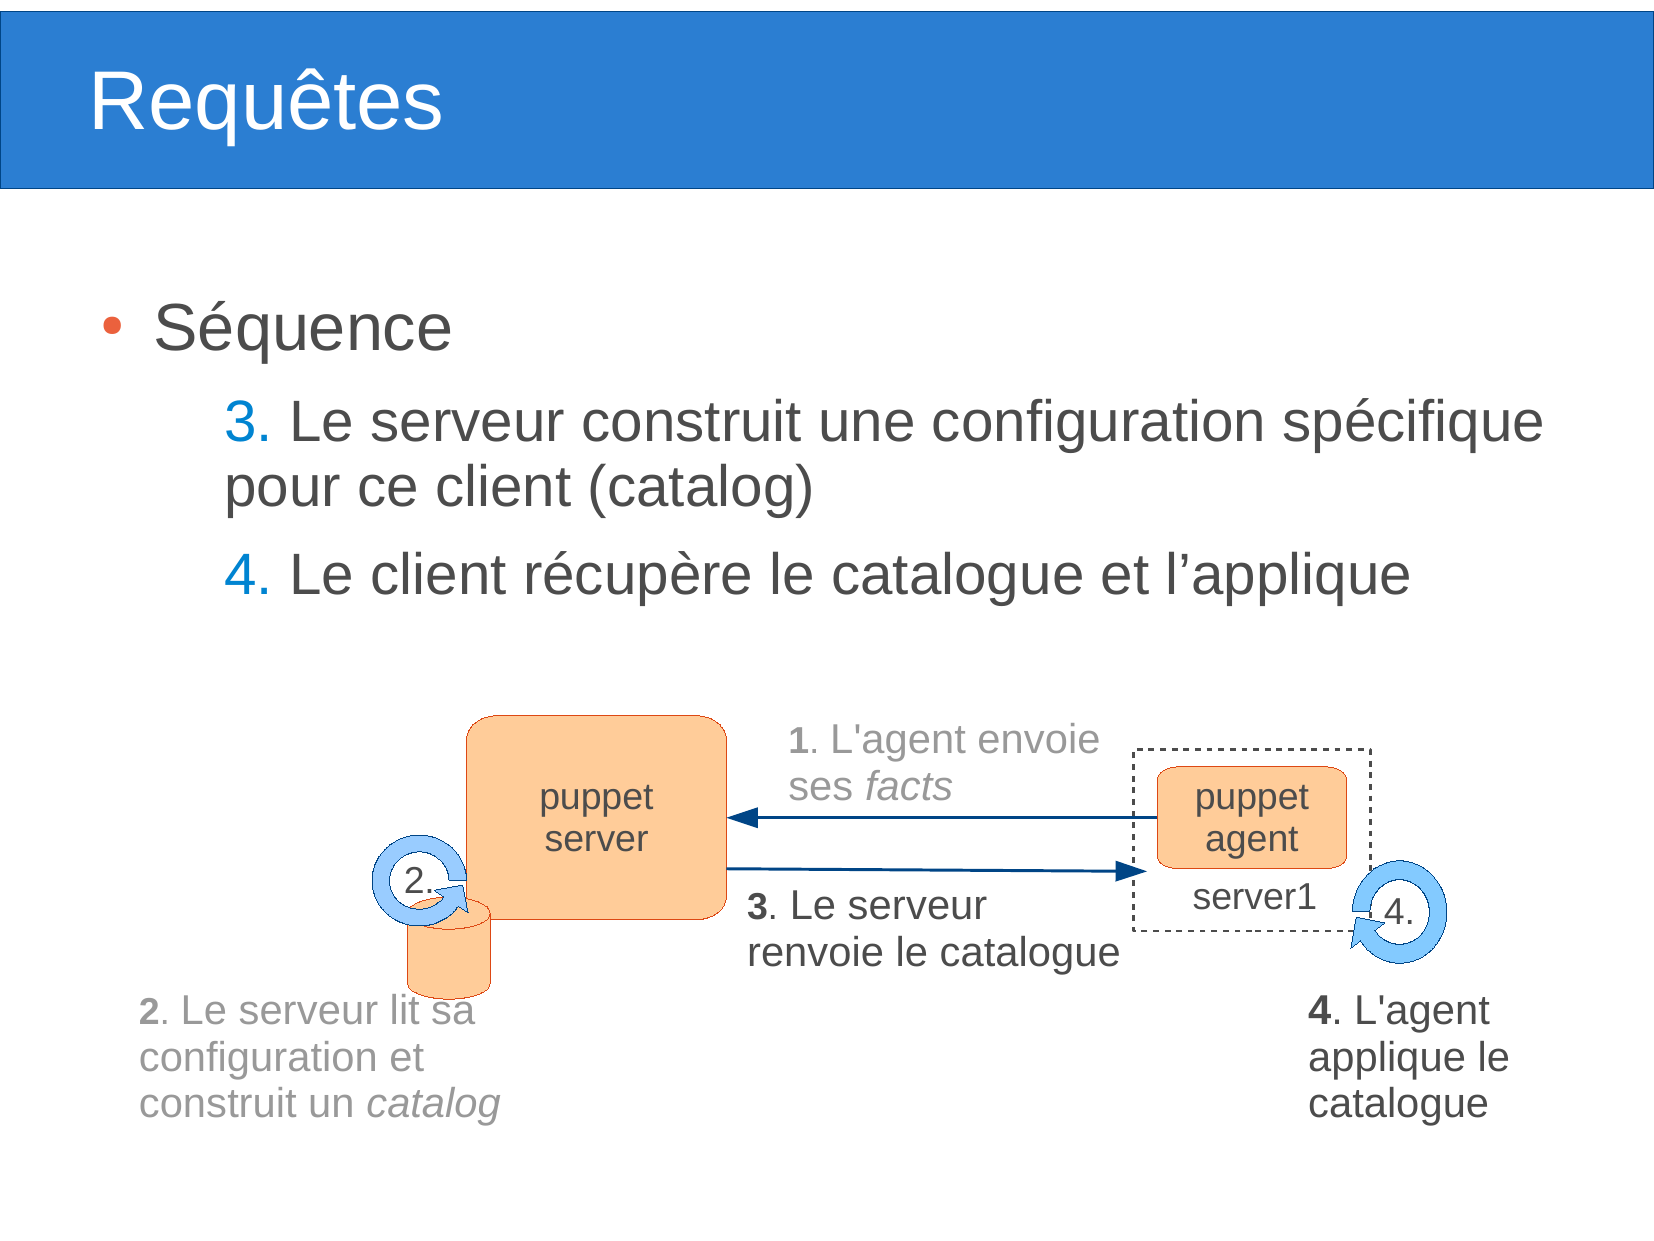

# Requêtes
Séquence
3. Le serveur construit une configuration spécifique pour ce client (catalog)
4. Le client récupère le catalogue et l’applique
1. L'agent envoie ses facts
puppet
server
puppet
agent
2.
4.
server1
3. Le serveur renvoie le catalogue
2. Le serveur lit sa configuration et construit un catalog
4. L'agent applique le catalogue